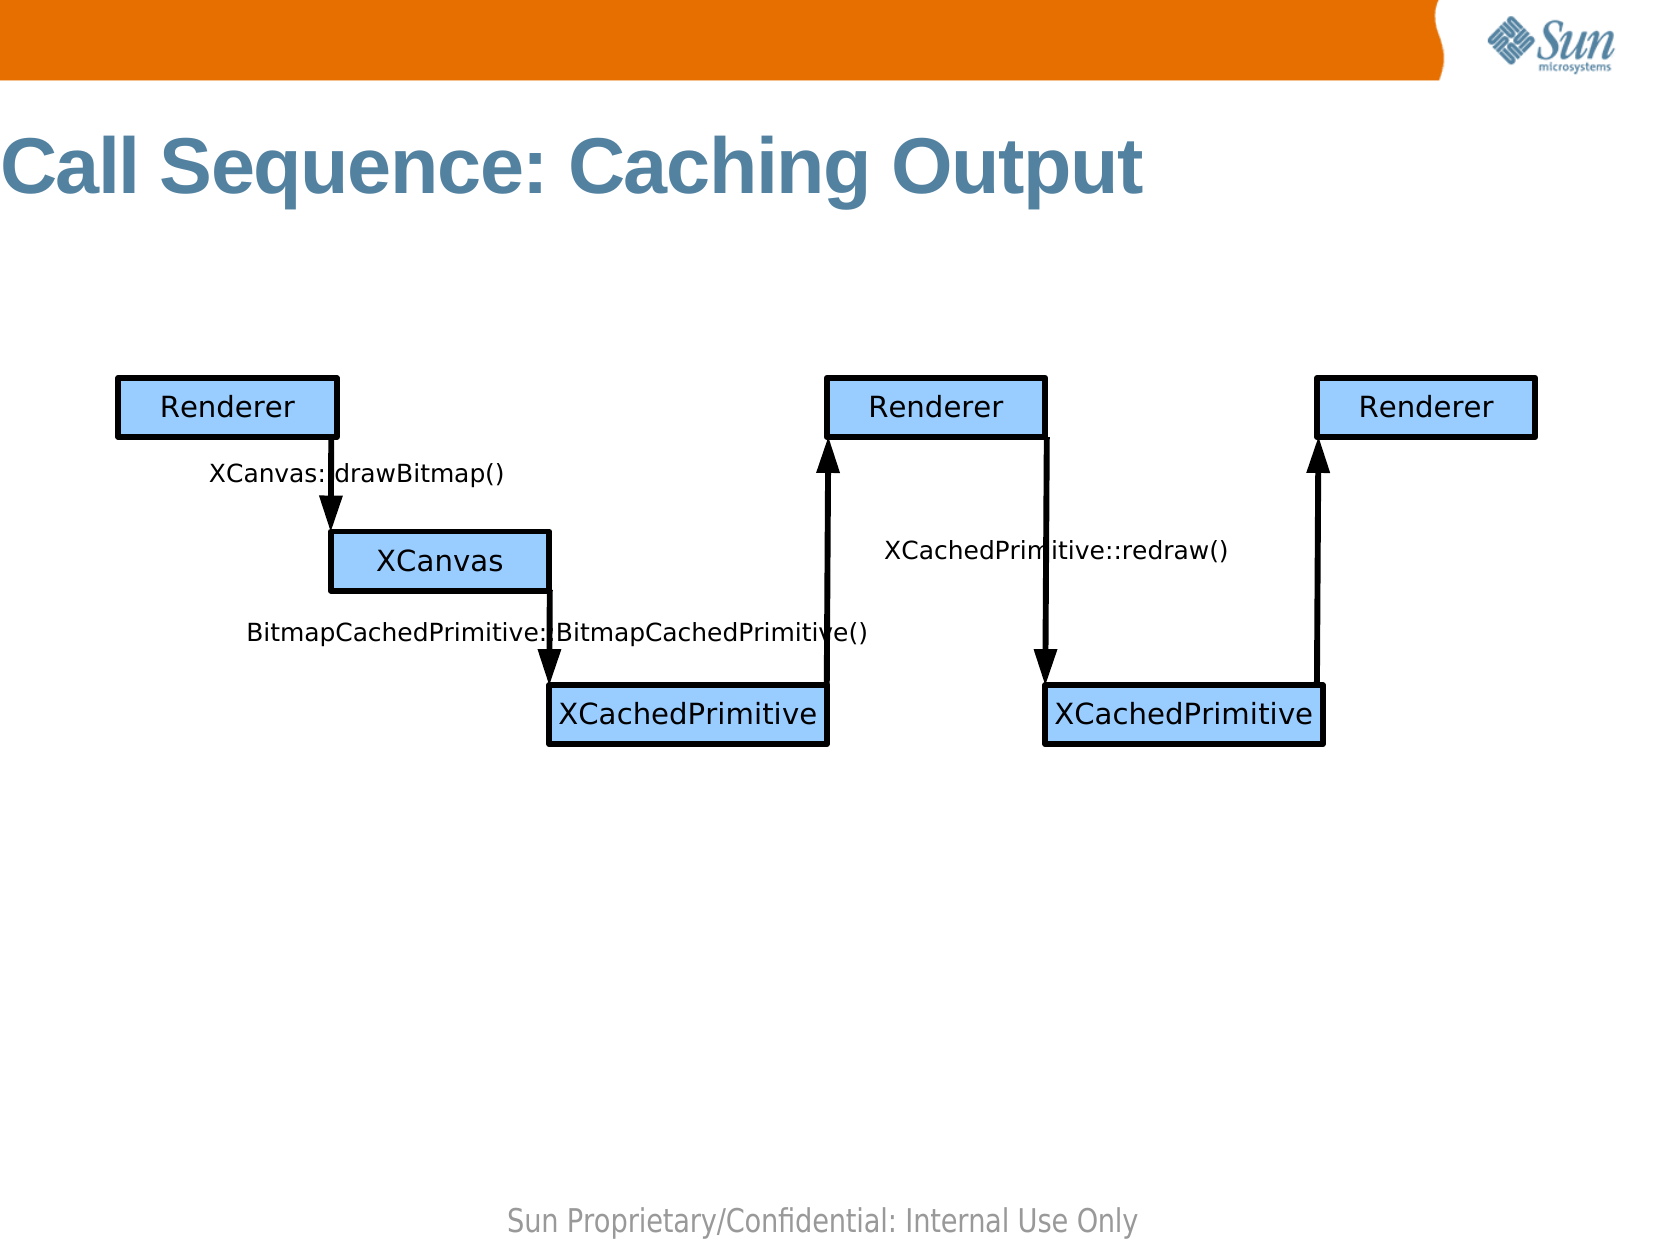

# Call Sequence: Caching Output
Renderer
Renderer
Renderer
XCanvas::drawBitmap()
XCanvas
XCachedPrimitive::redraw()
BitmapCachedPrimitive::BitmapCachedPrimitive()
XCachedPrimitive
XCachedPrimitive